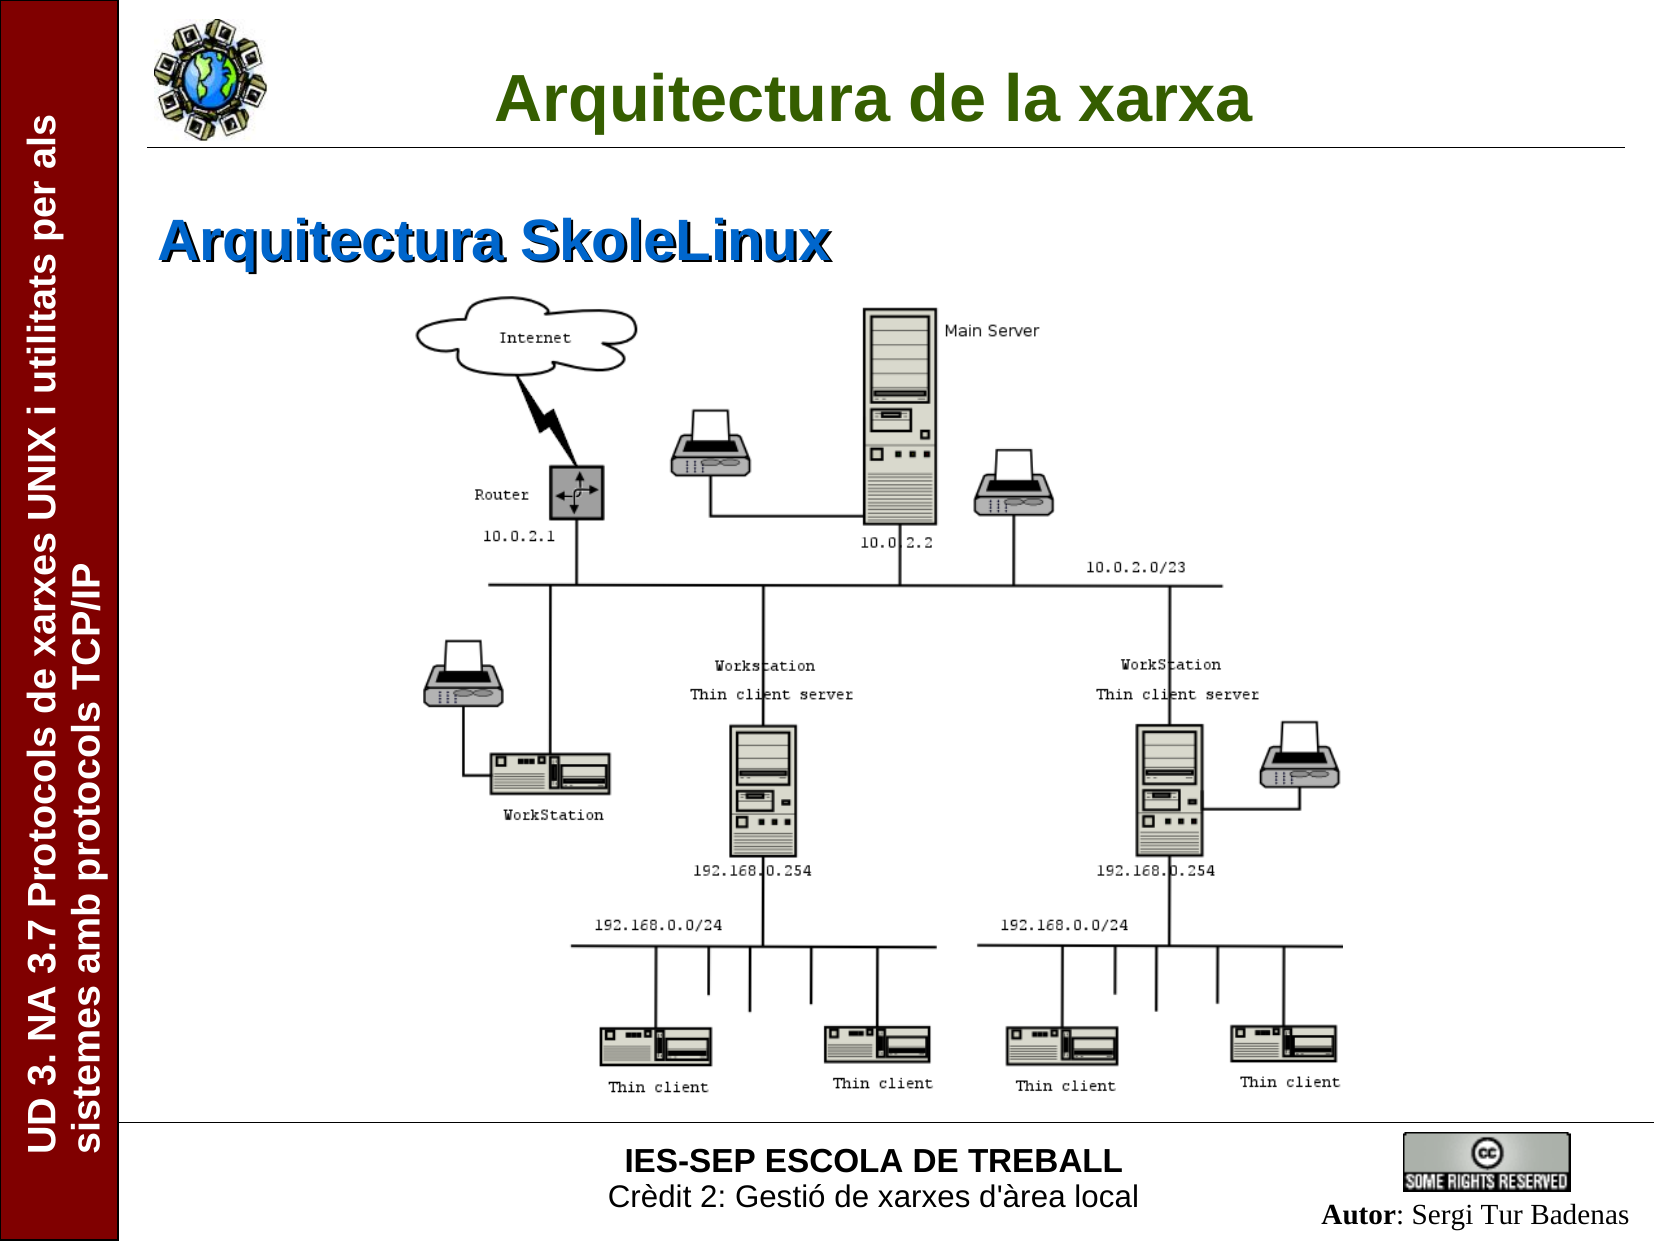

# Arquitectura de la xarxa
 Arquitectura SkoleLinux